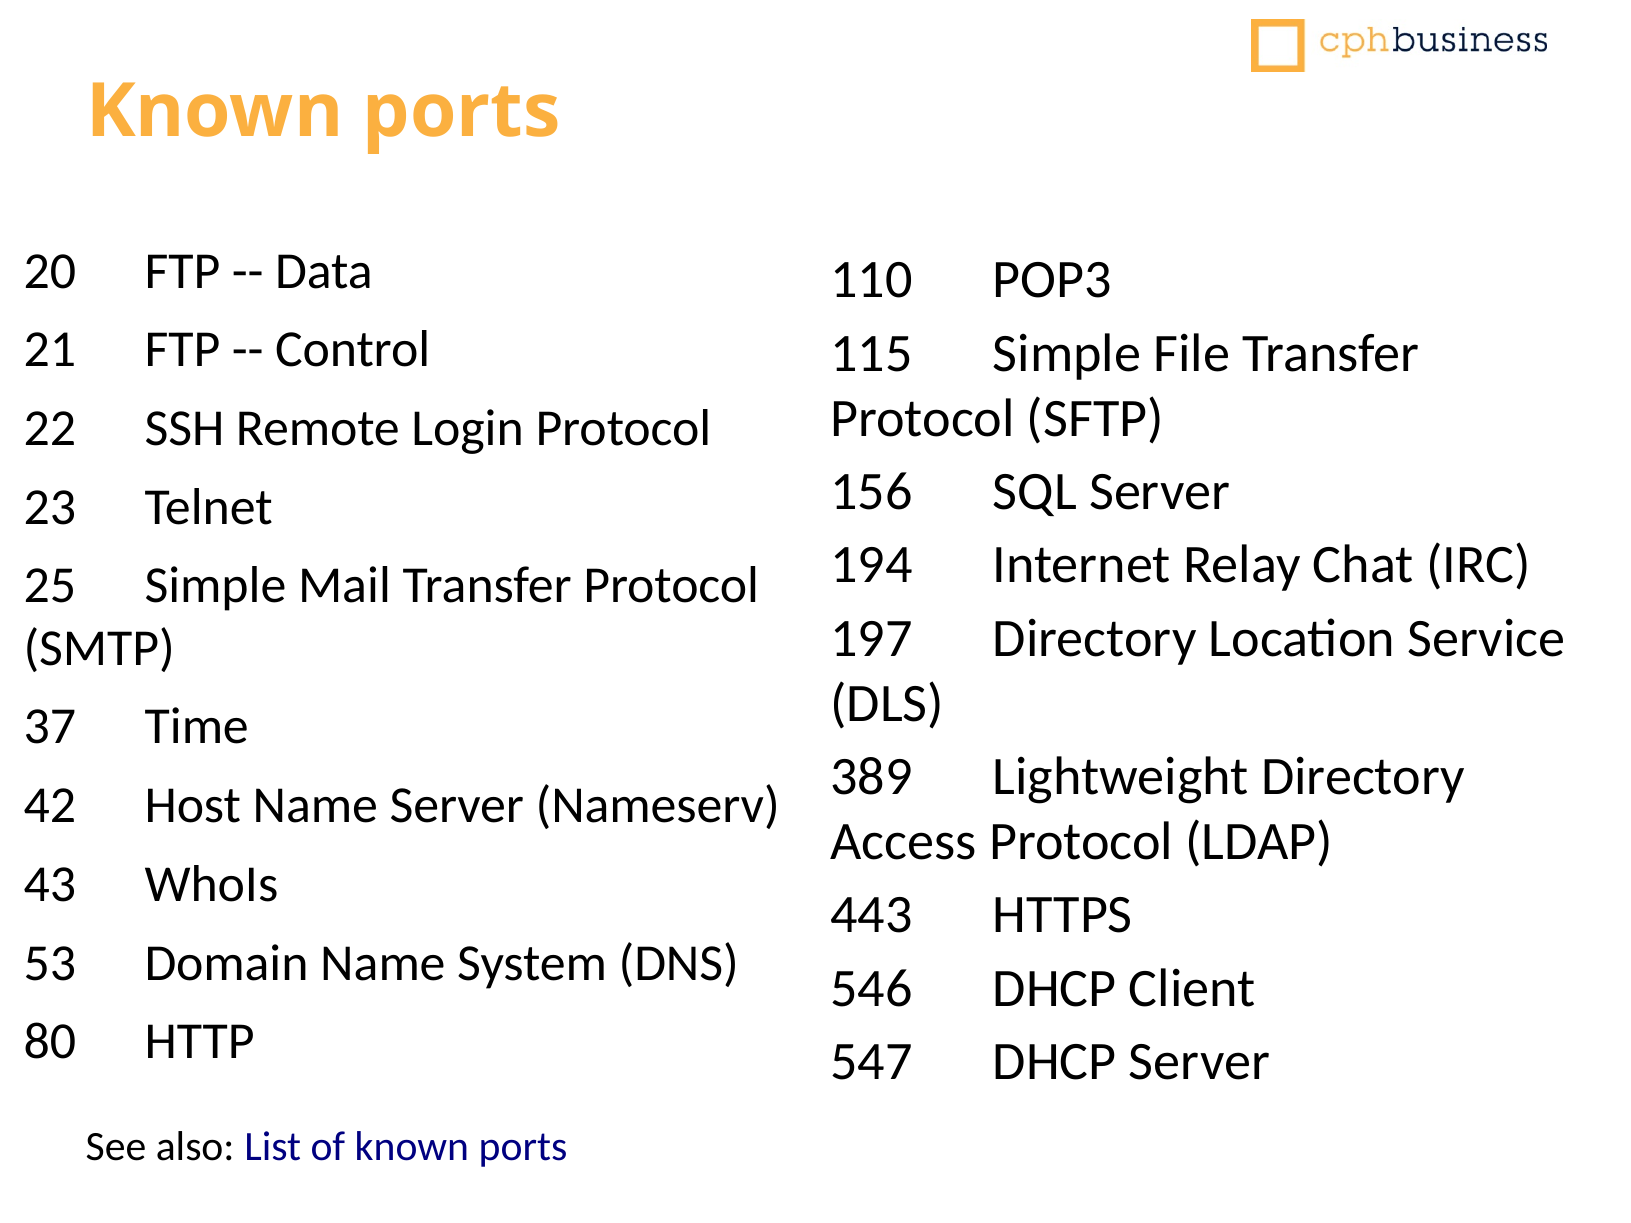

Known ports
# 20 	FTP -- Data
21 	FTP -- Control
22 	SSH Remote Login Protocol
23 	Telnet
25 	Simple Mail Transfer Protocol (SMTP)
37 	Time
42 	Host Name Server (Nameserv)
43 	WhoIs
53 	Domain Name System (DNS)
80 	HTTP
110 	POP3
115 	Simple File Transfer Protocol (SFTP)
156 	SQL Server
194 	Internet Relay Chat (IRC)
197 	Directory Location Service (DLS)
389 	Lightweight Directory Access Protocol (LDAP)
443 	HTTPS
546 	DHCP Client
547 	DHCP Server
See also: List of known ports